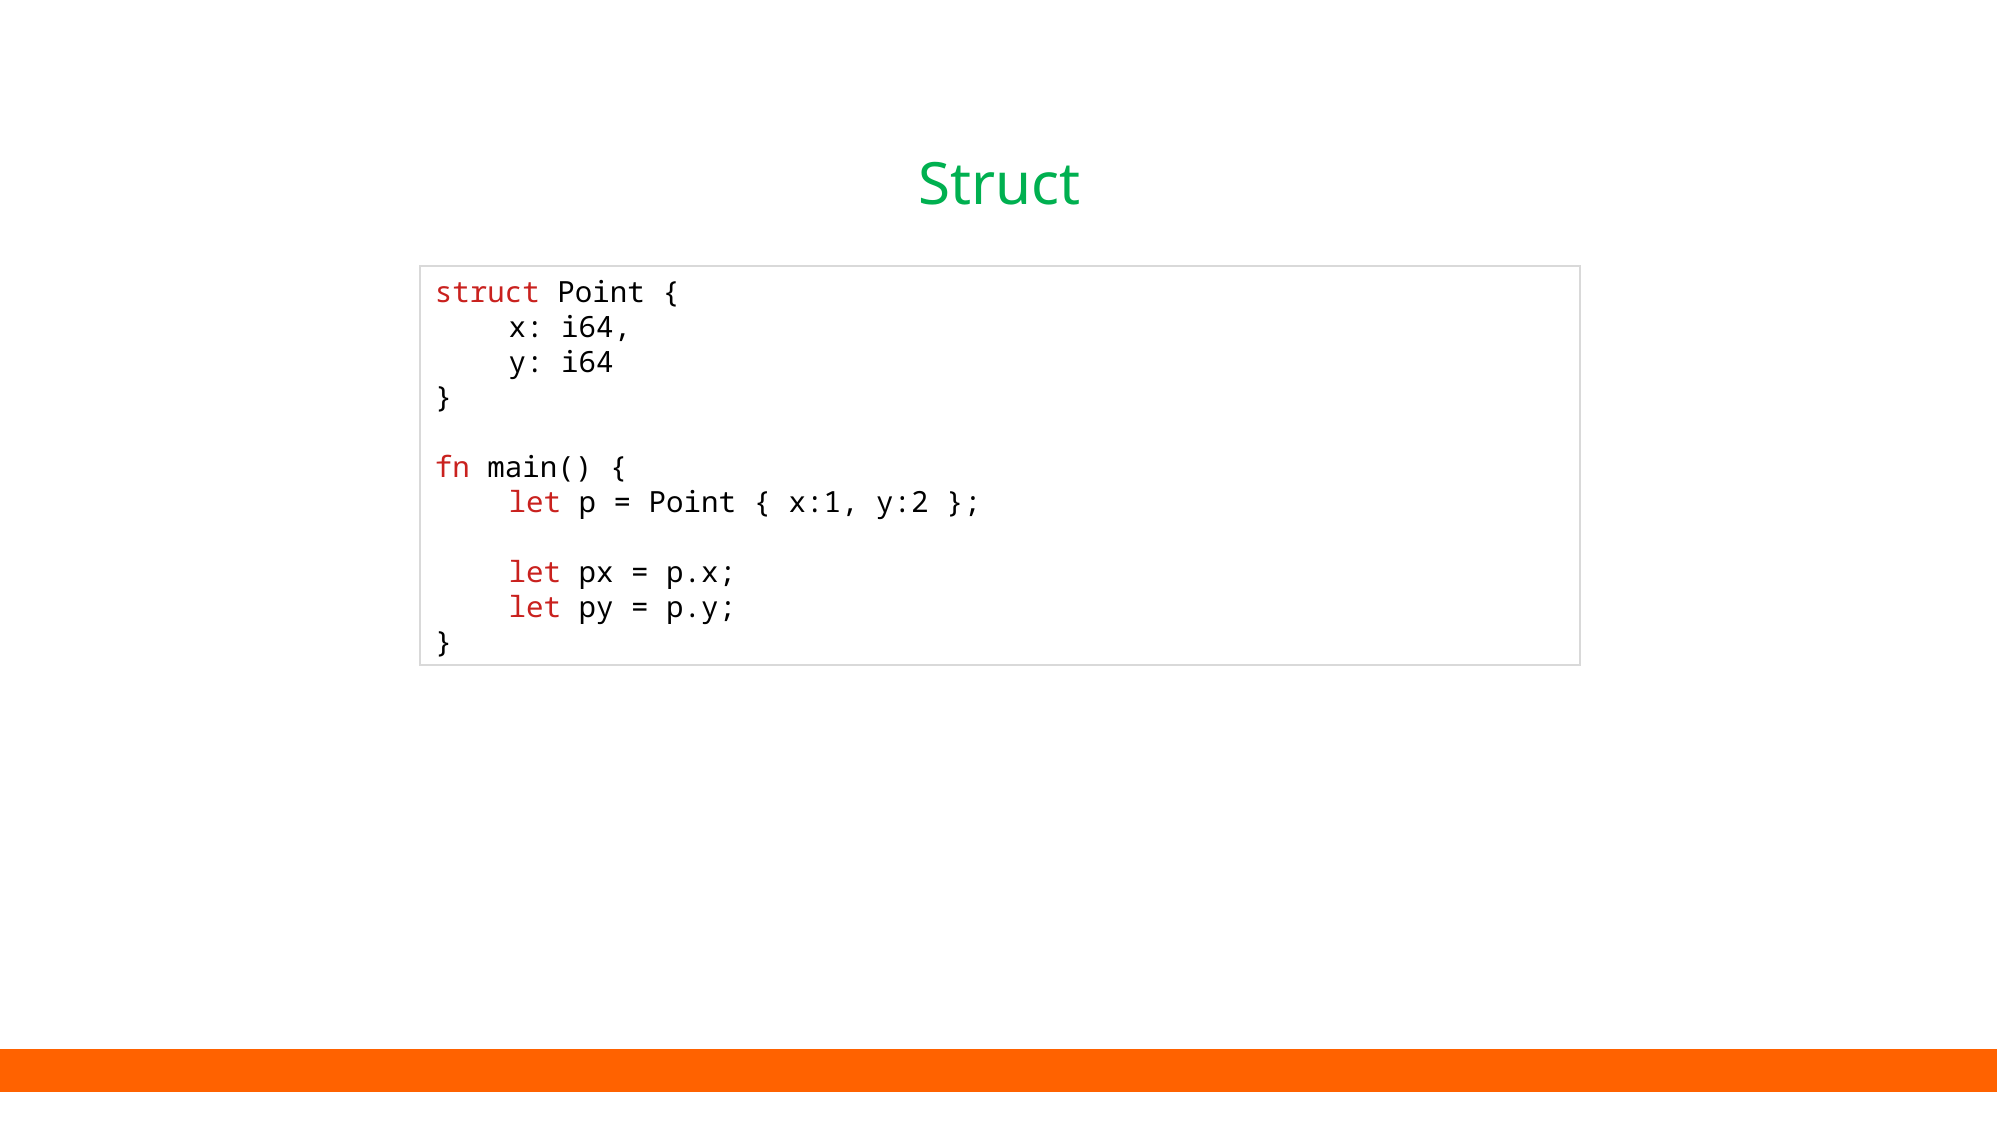

# Struct
struct Point {
	x: i64,
	y: i64
}
fn main() {
	let p = Point { x:1, y:2 };
	let px = p.x;
	let py = p.y;
}